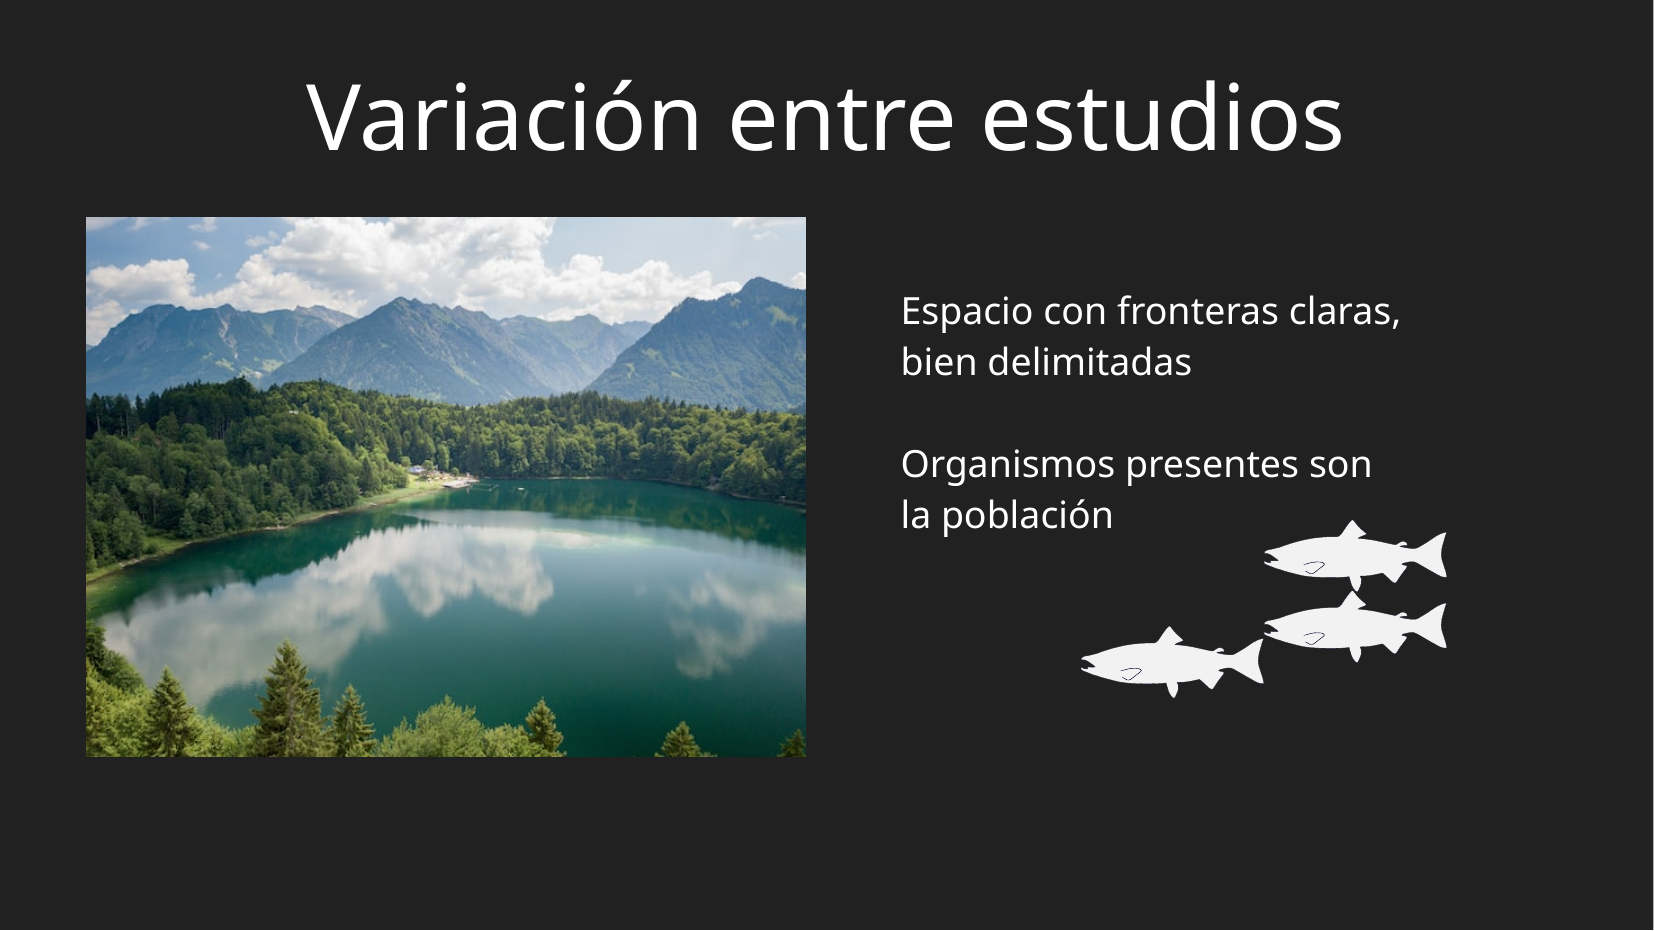

# Variación entre estudios
Espacio con fronteras claras,
bien delimitadas
Organismos presentes son
la población